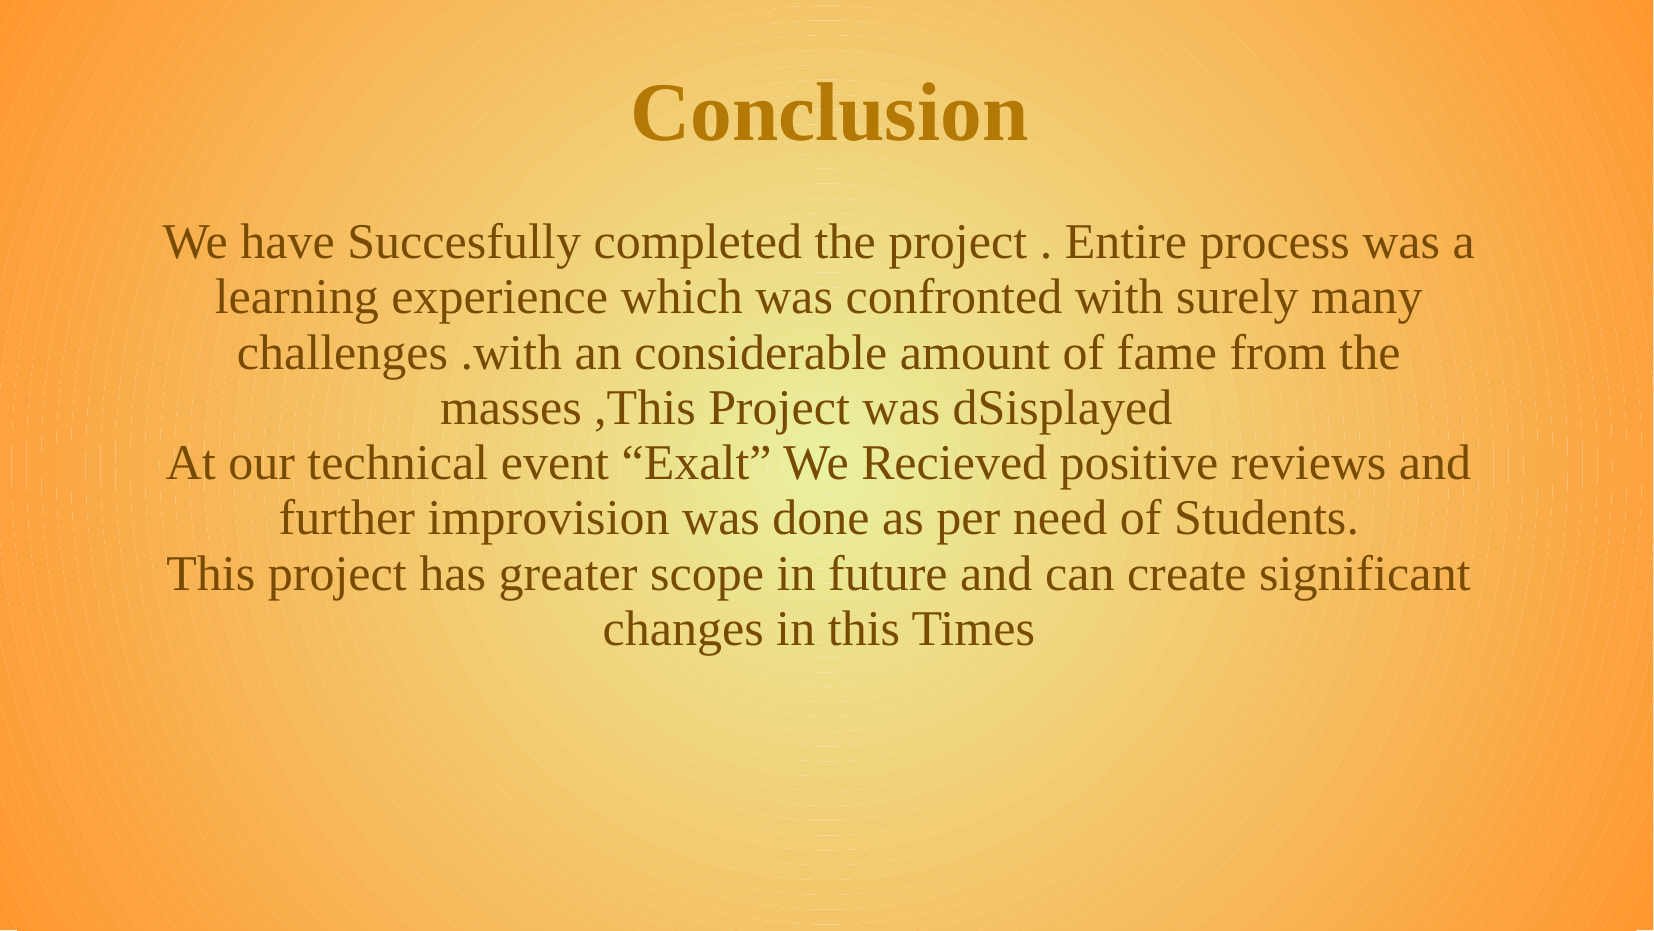

Conclusion
We have Succesfully completed the project . Entire process was a learning experience which was confronted with surely many challenges .with an considerable amount of fame from the masses ,This Project was dSisplayed
At our technical event “Exalt” We Recieved positive reviews and further improvision was done as per need of Students.
This project has greater scope in future and can create significant changes in this Times